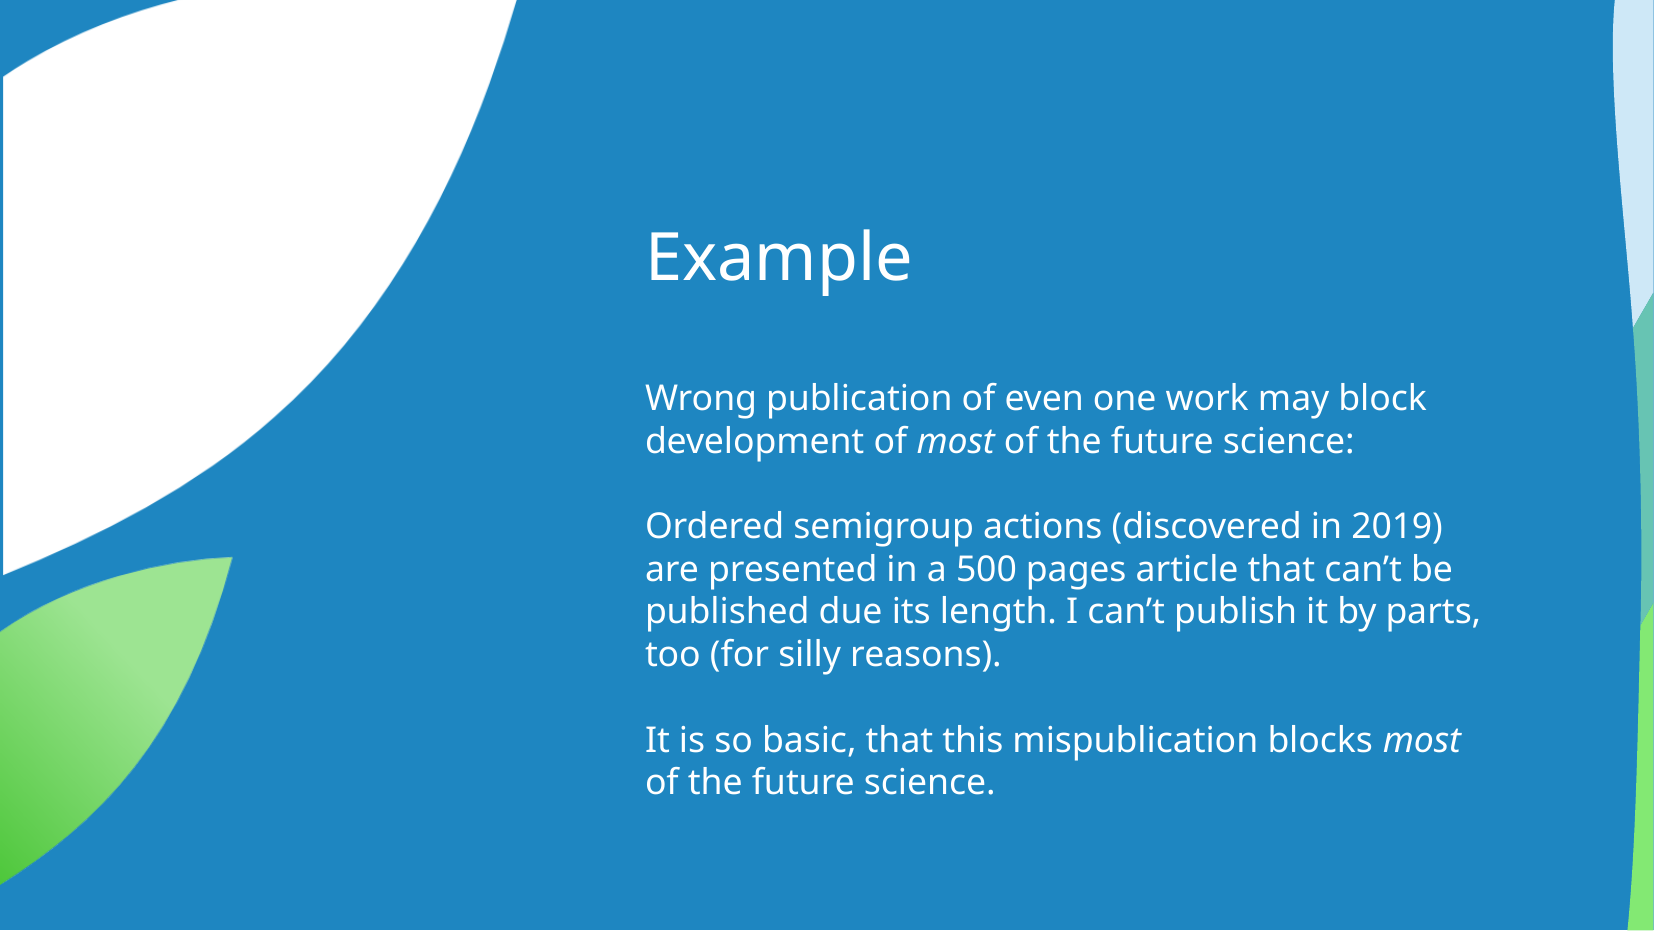

Example
Wrong publication of even one work may block development of most of the future science:
Ordered semigroup actions (discovered in 2019) are presented in a 500 pages article that can’t be published due its length. I can’t publish it by parts, too (for silly reasons).
It is so basic, that this mispublication blocks most of the future science.